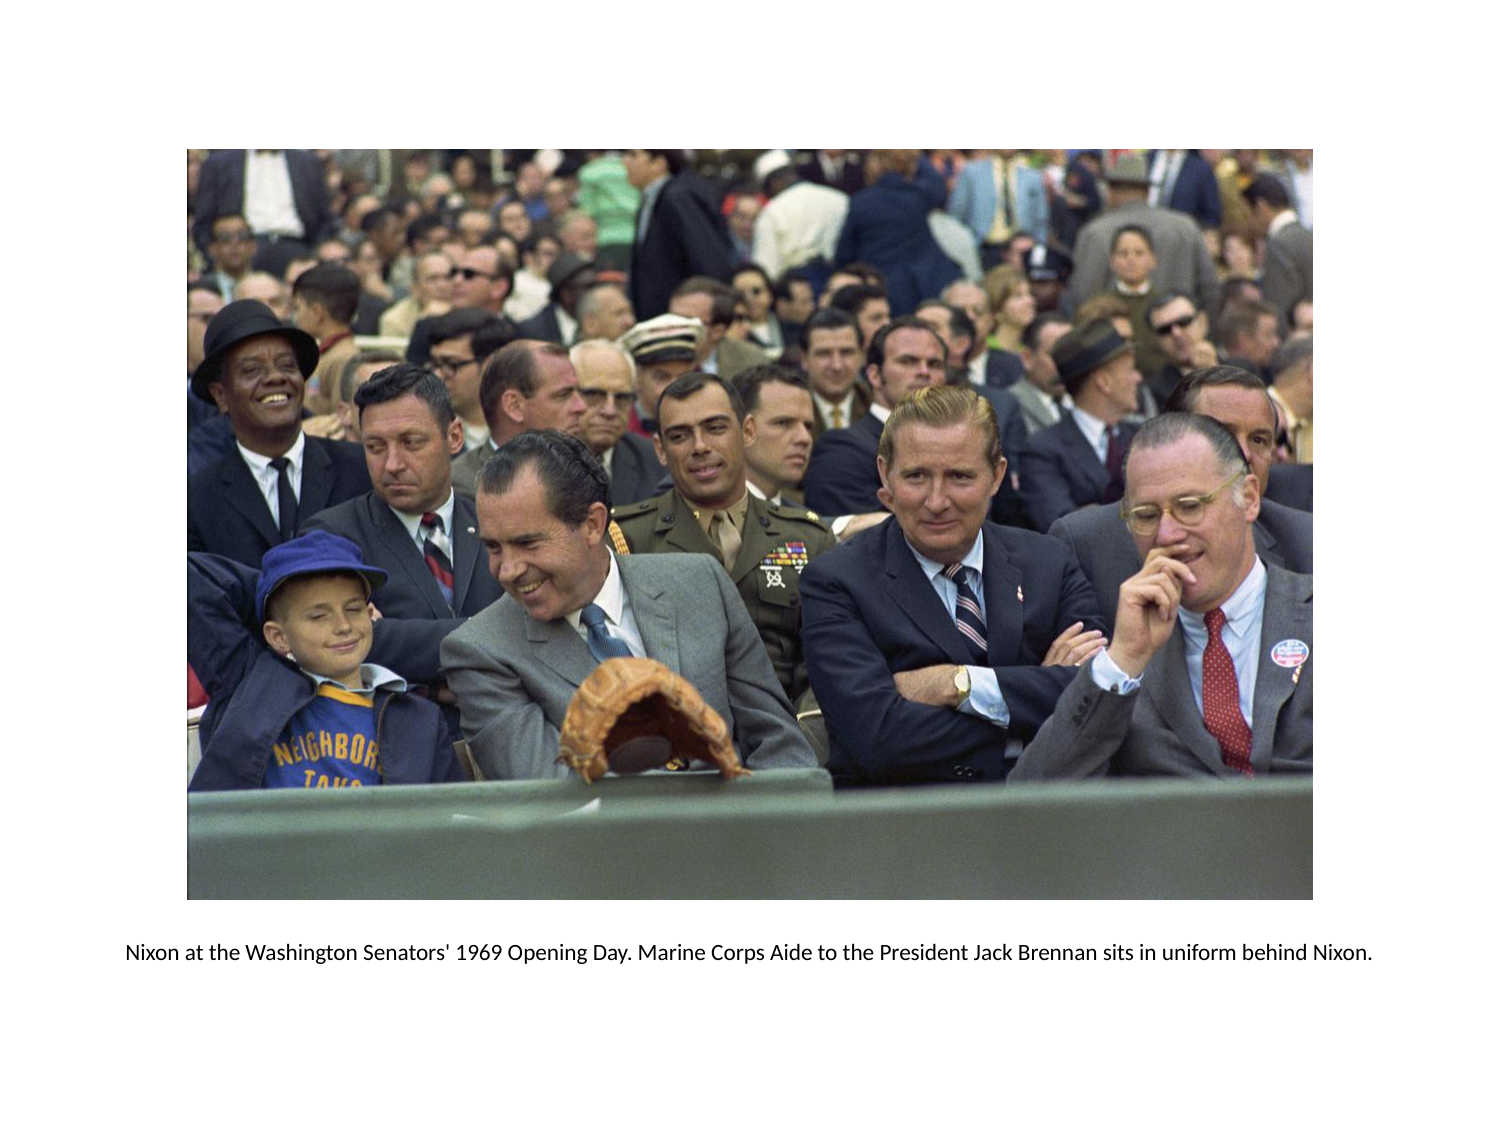

Nixon at the Washington Senators' 1969 Opening Day. Marine Corps Aide to the President Jack Brennan sits in uniform behind Nixon.